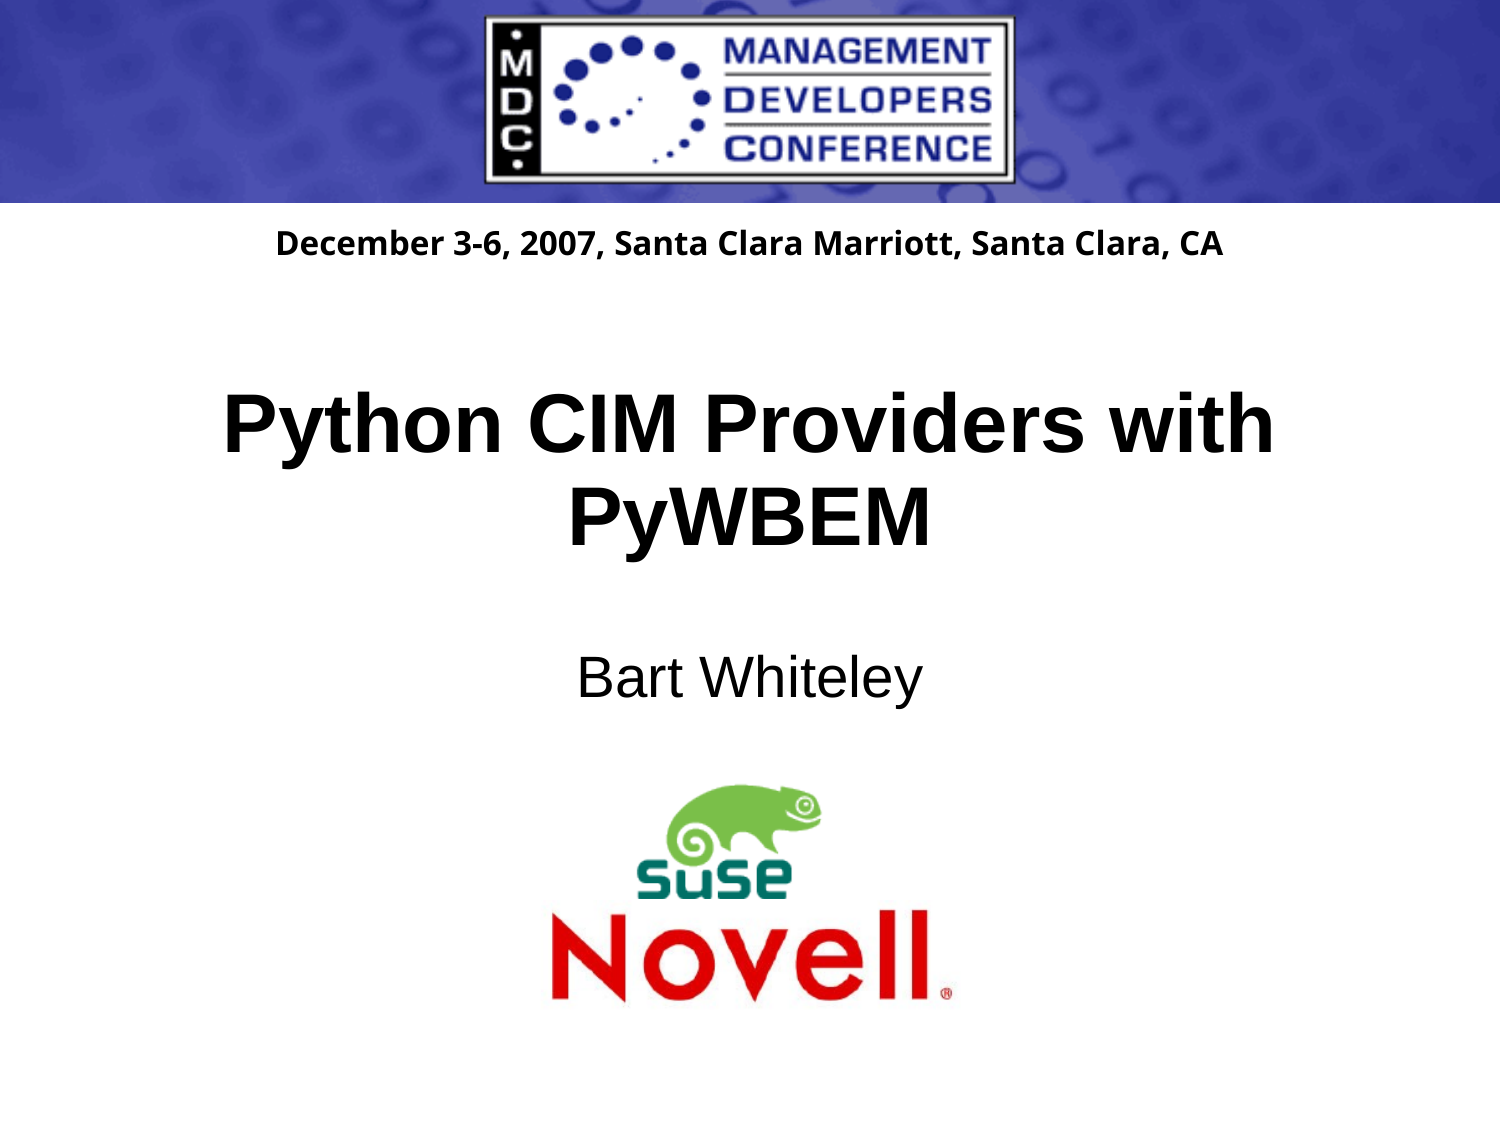

# Python CIM Providers with PyWBEM
Bart Whiteley